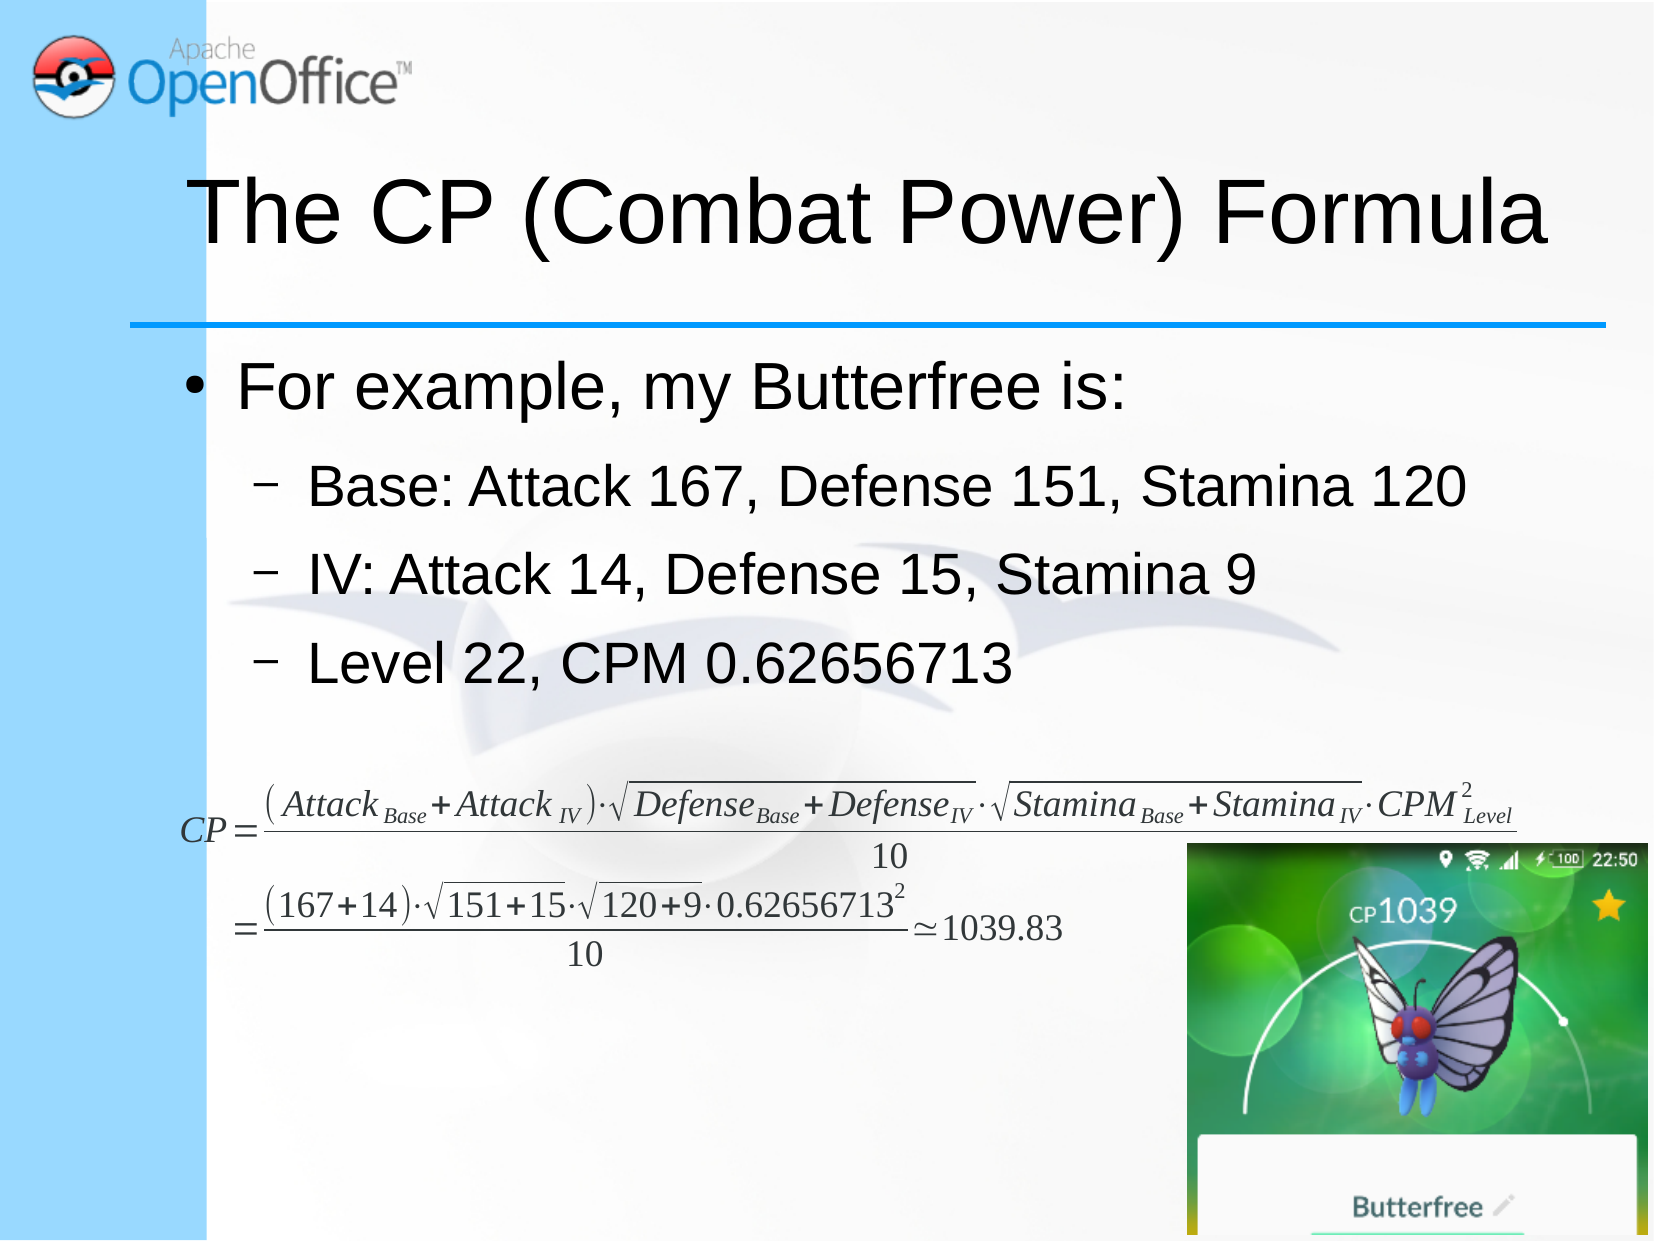

# The CP (Combat Power) Formula
For example, my Butterfree is:
Base: Attack 167, Defense 151, Stamina 120
IV: Attack 14, Defense 15, Stamina 9
Level 22, CPM 0.62656713